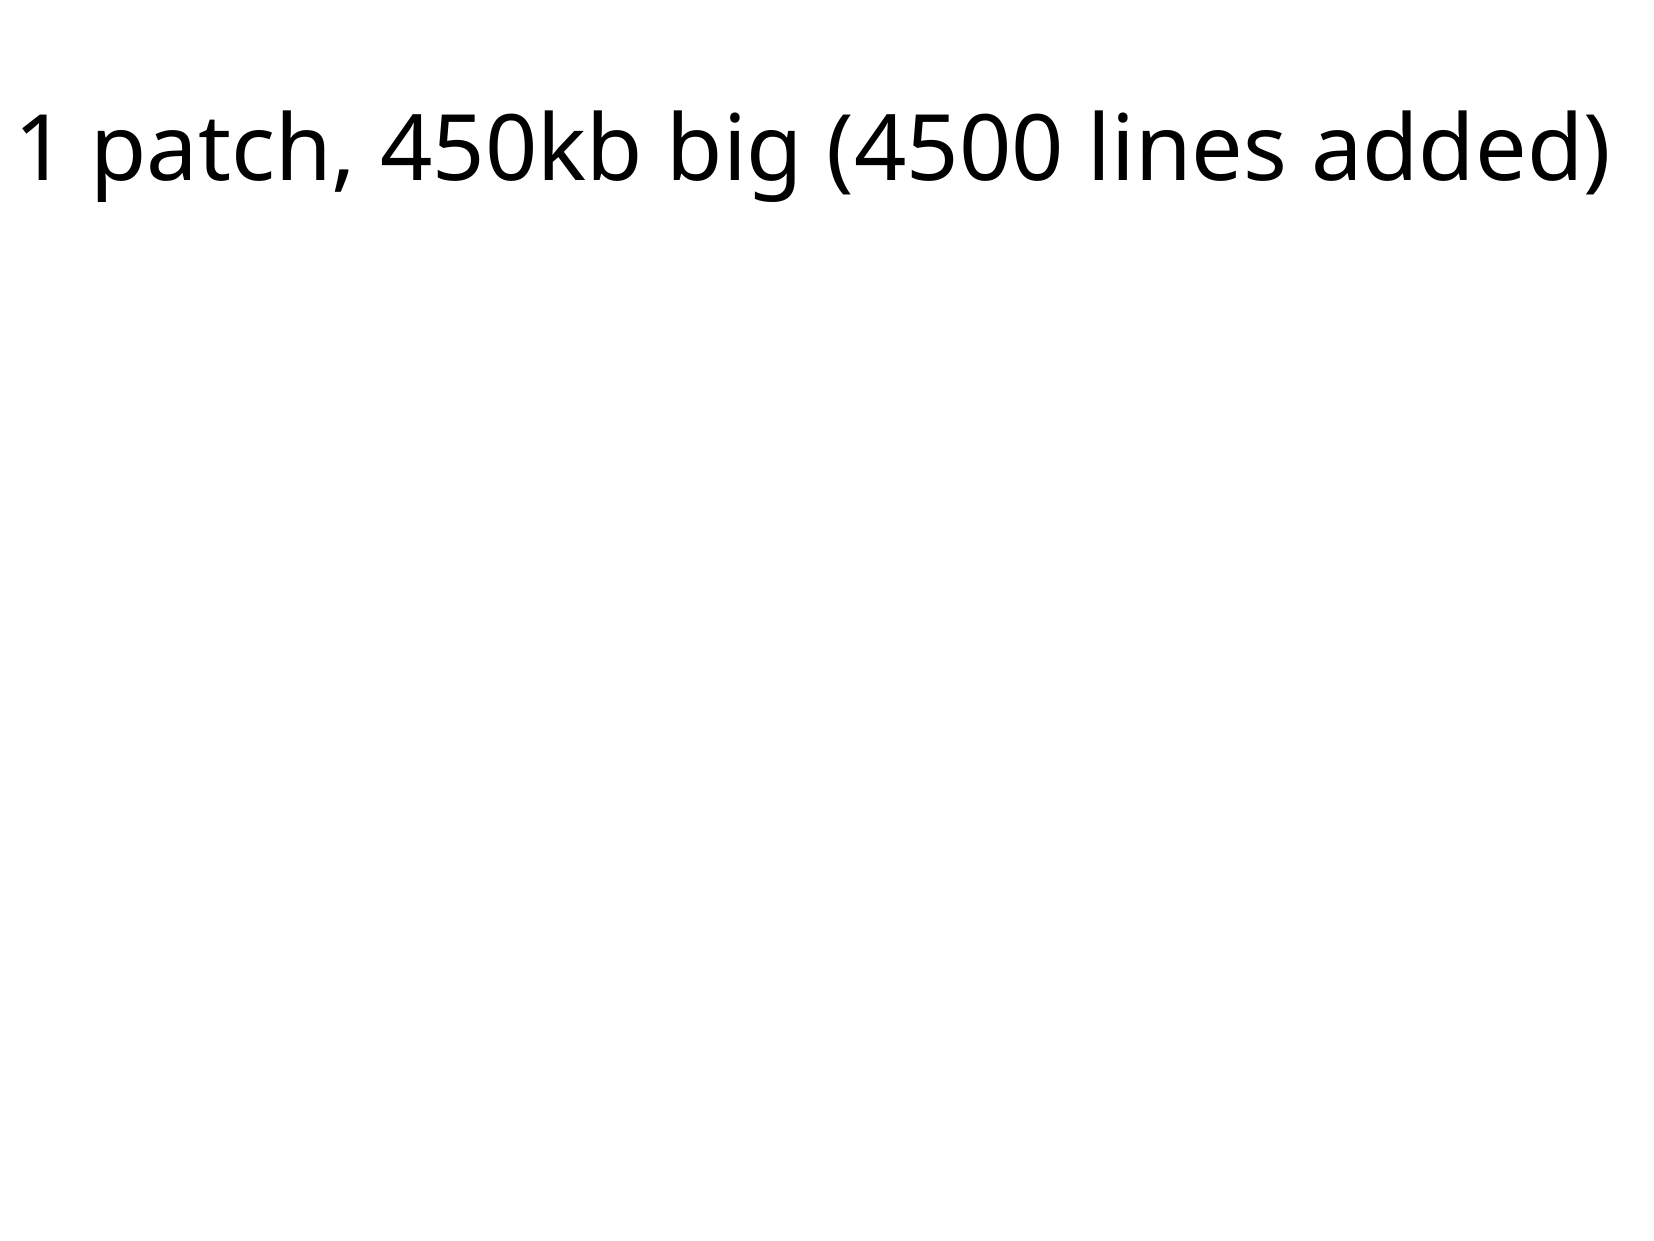

1 patch, 450kb big (4500 lines added)
2.6.20 to 2.6.24-rc8